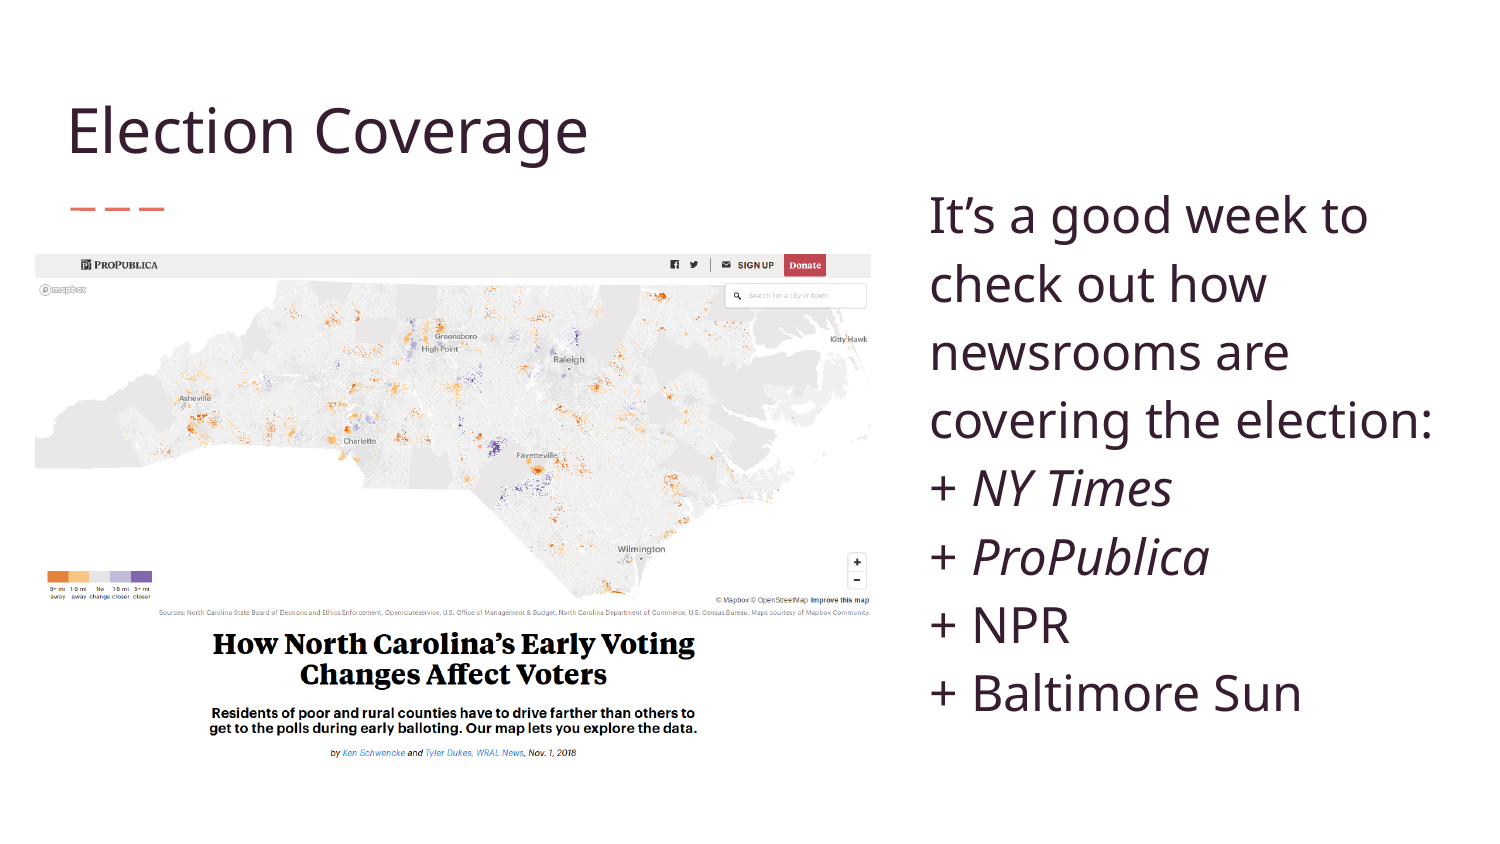

Election Coverage
It’s a good week to check out how newsrooms are covering the election:
+ NY Times
+ ProPublica
+ NPR
+ Baltimore Sun
# Not those bots